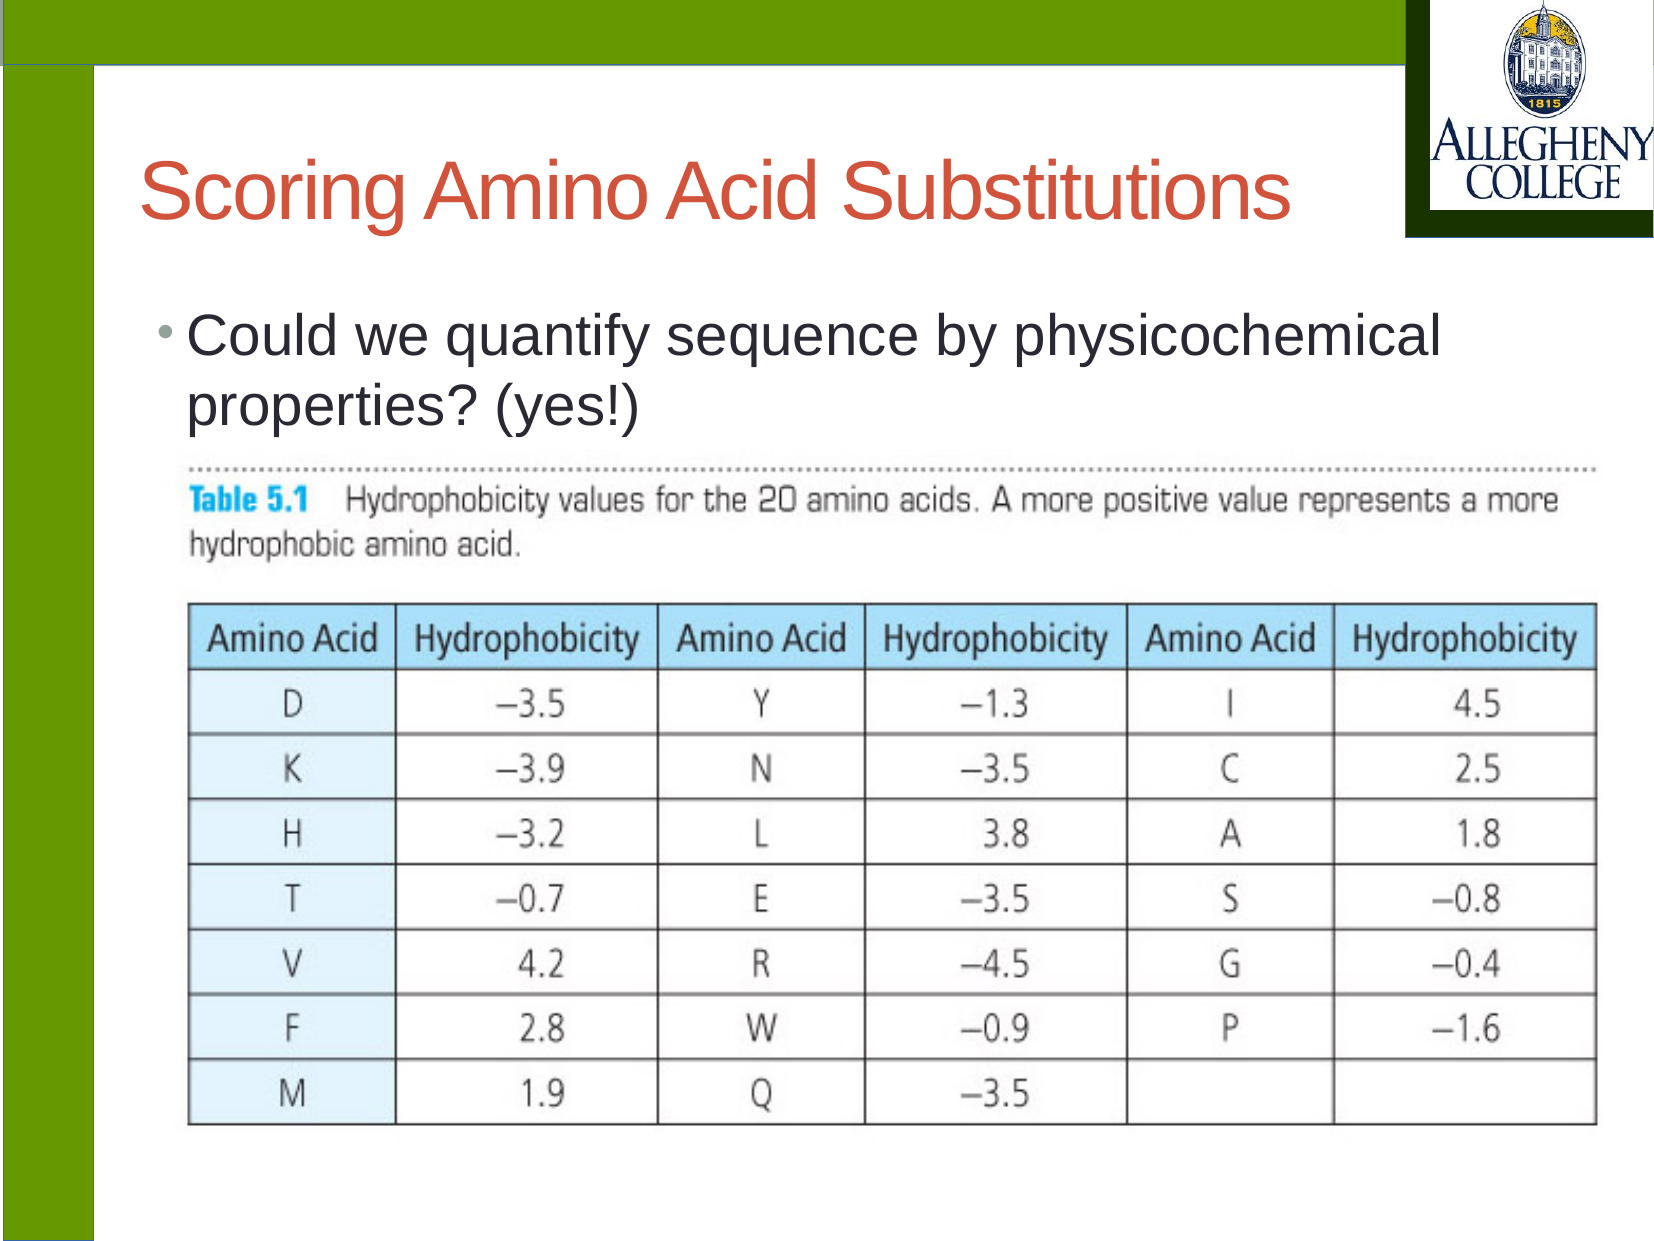

# Scoring Amino Acid Substitutions
Could we quantify sequence by physicochemical properties? (yes!)